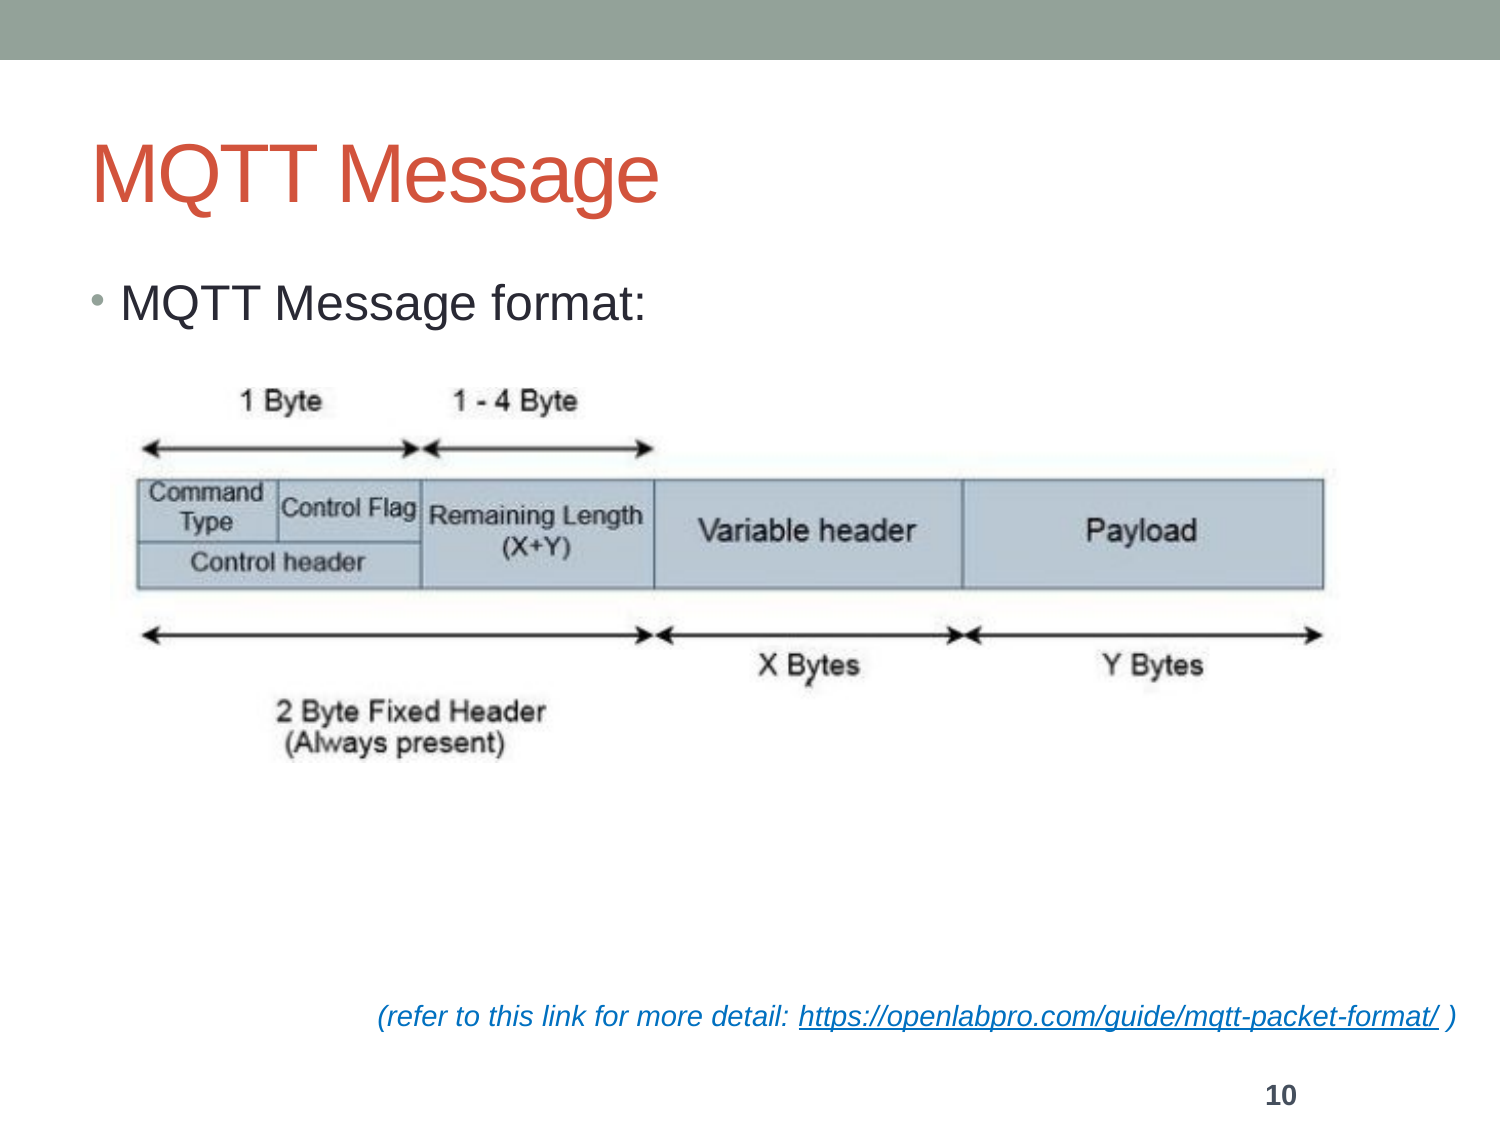

# MQTT Message
MQTT Message format:
(refer to this link for more detail: https://openlabpro.com/guide/mqtt-packet-format/ )
10